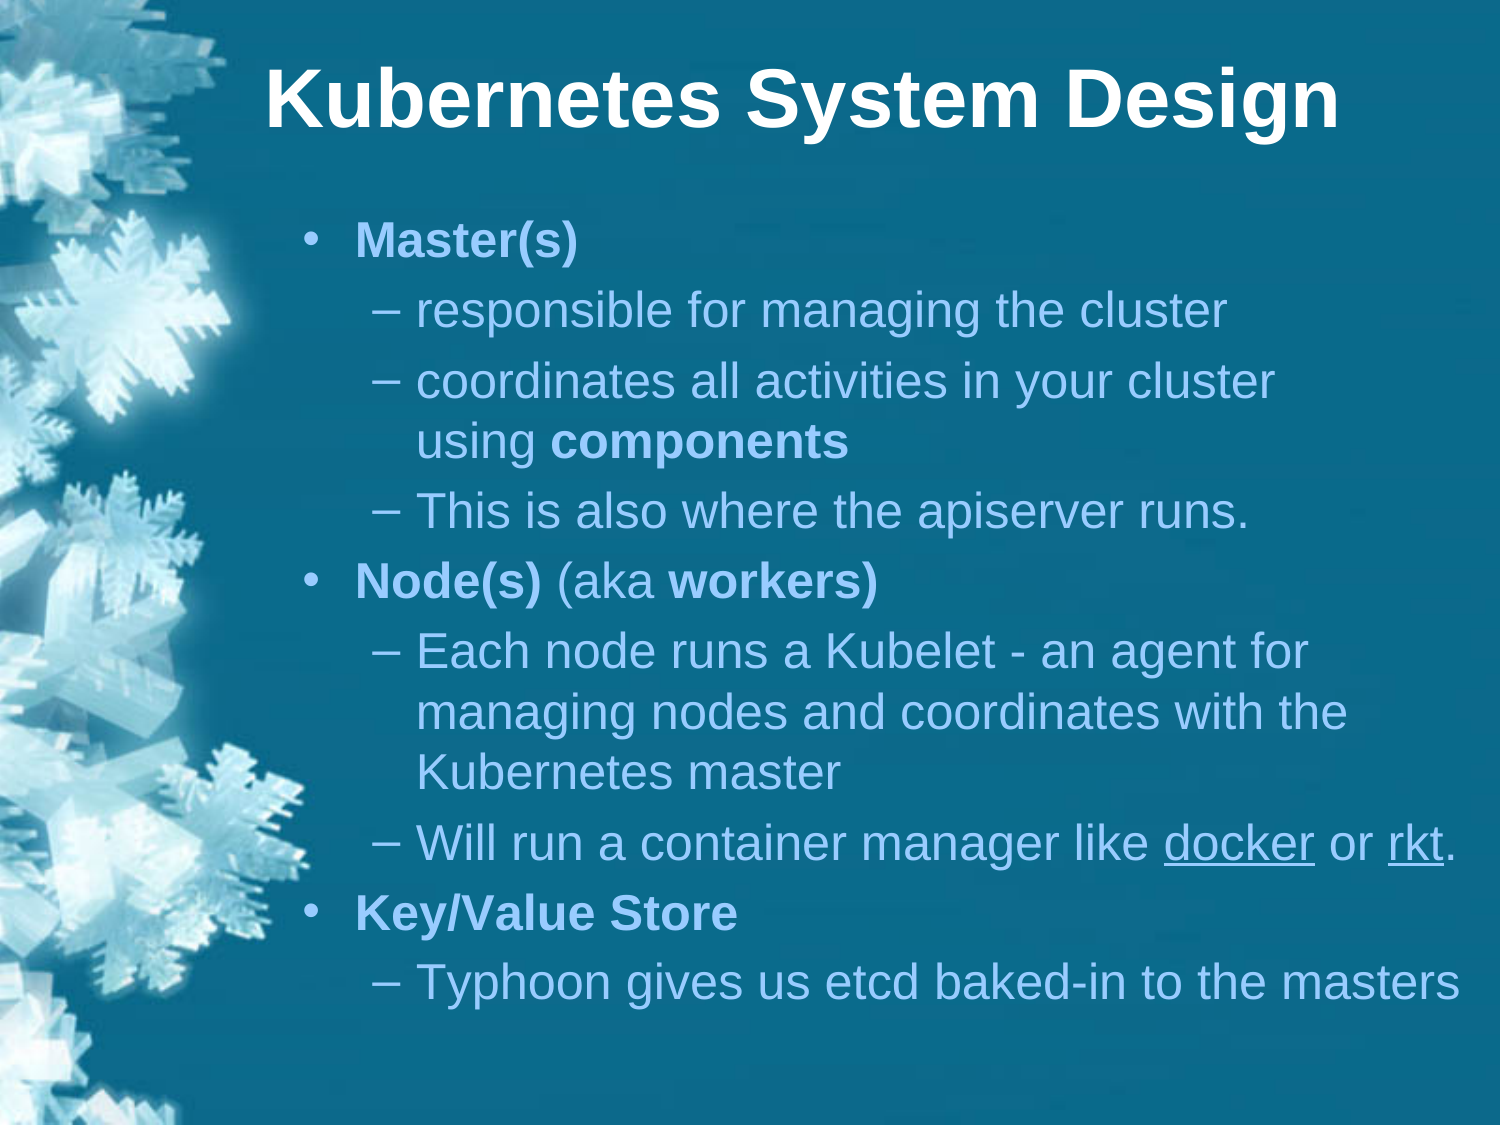

# Kubernetes System Design
Master(s)
responsible for managing the cluster
coordinates all activities in your cluster using components
This is also where the apiserver runs.
Node(s) (aka workers)
Each node runs a Kubelet - an agent for managing nodes and coordinates with the Kubernetes master
Will run a container manager like docker or rkt.
Key/Value Store
Typhoon gives us etcd baked-in to the masters